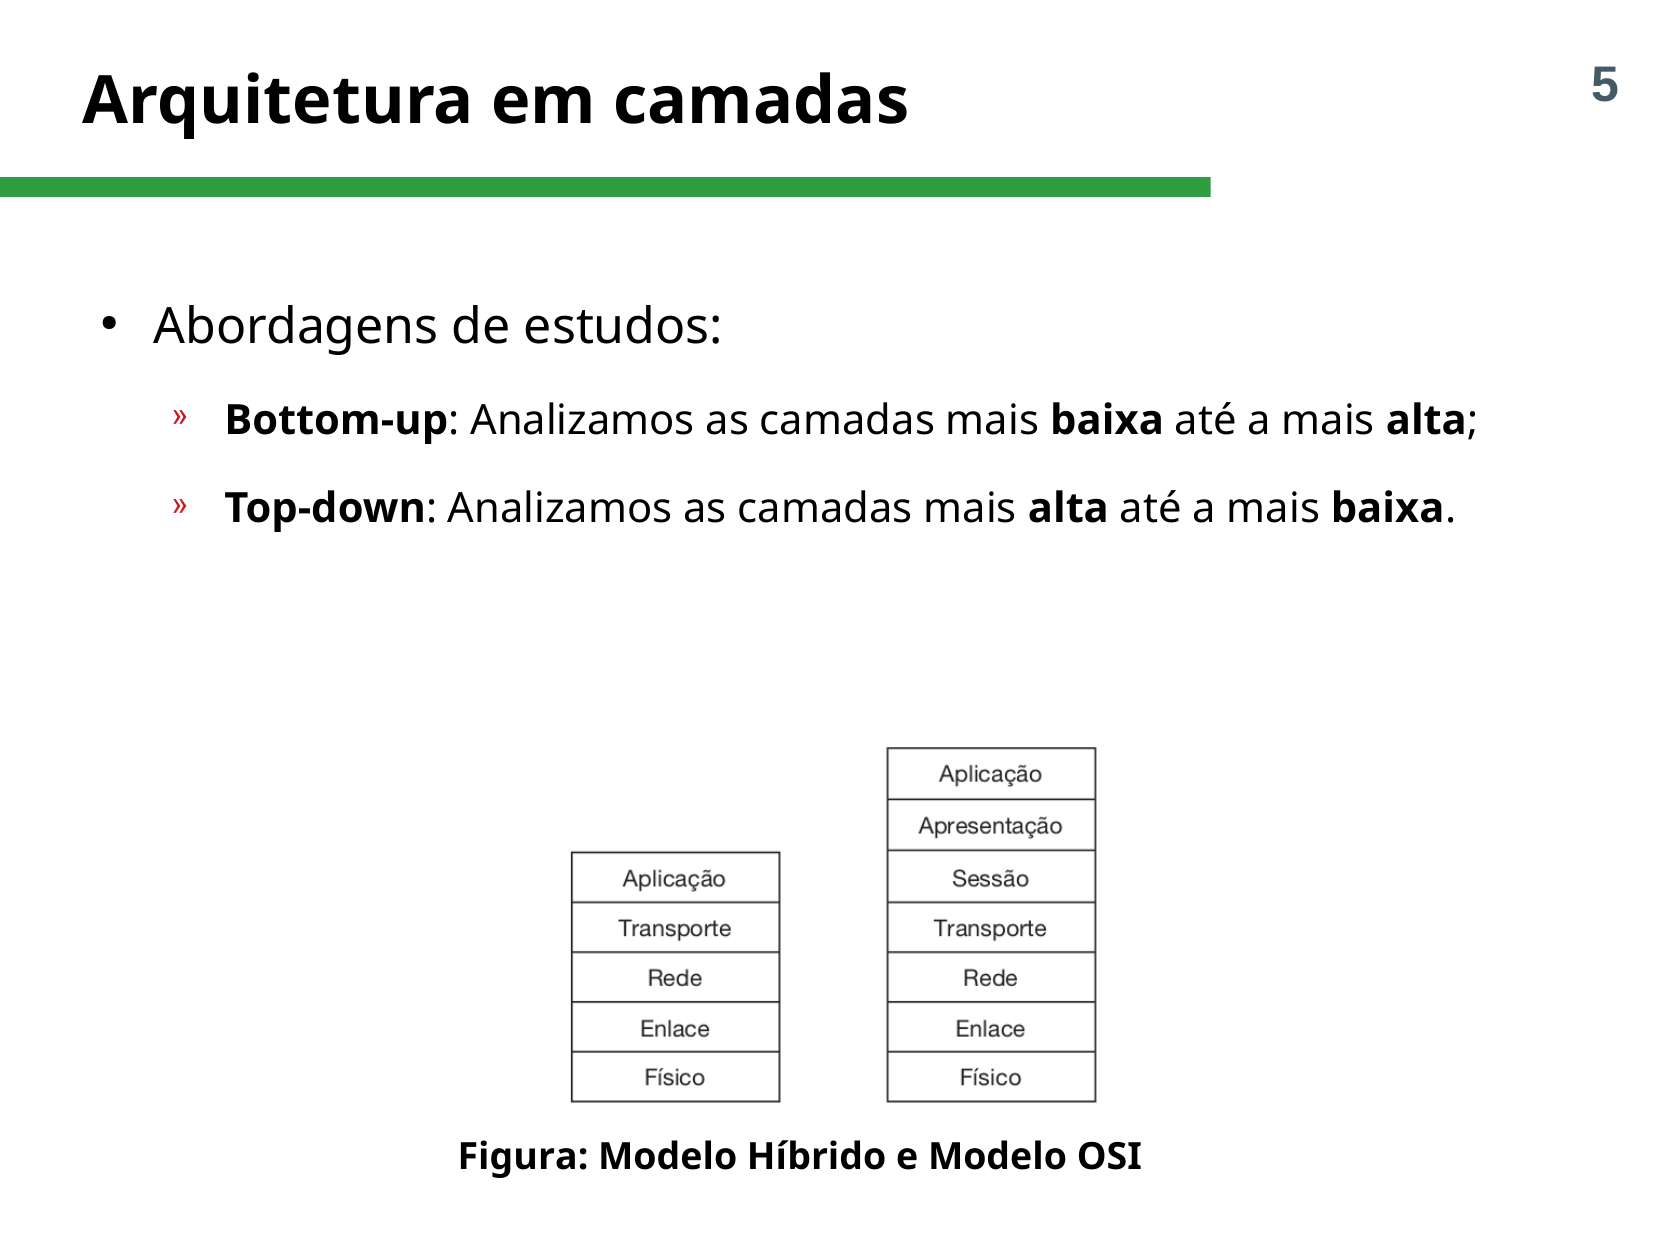

Arquitetura em camadas
# Abordagens de estudos:
Bottom-up: Analizamos as camadas mais baixa até a mais alta;
Top-down: Analizamos as camadas mais alta até a mais baixa.
Figura: Modelo Híbrido e Modelo OSI